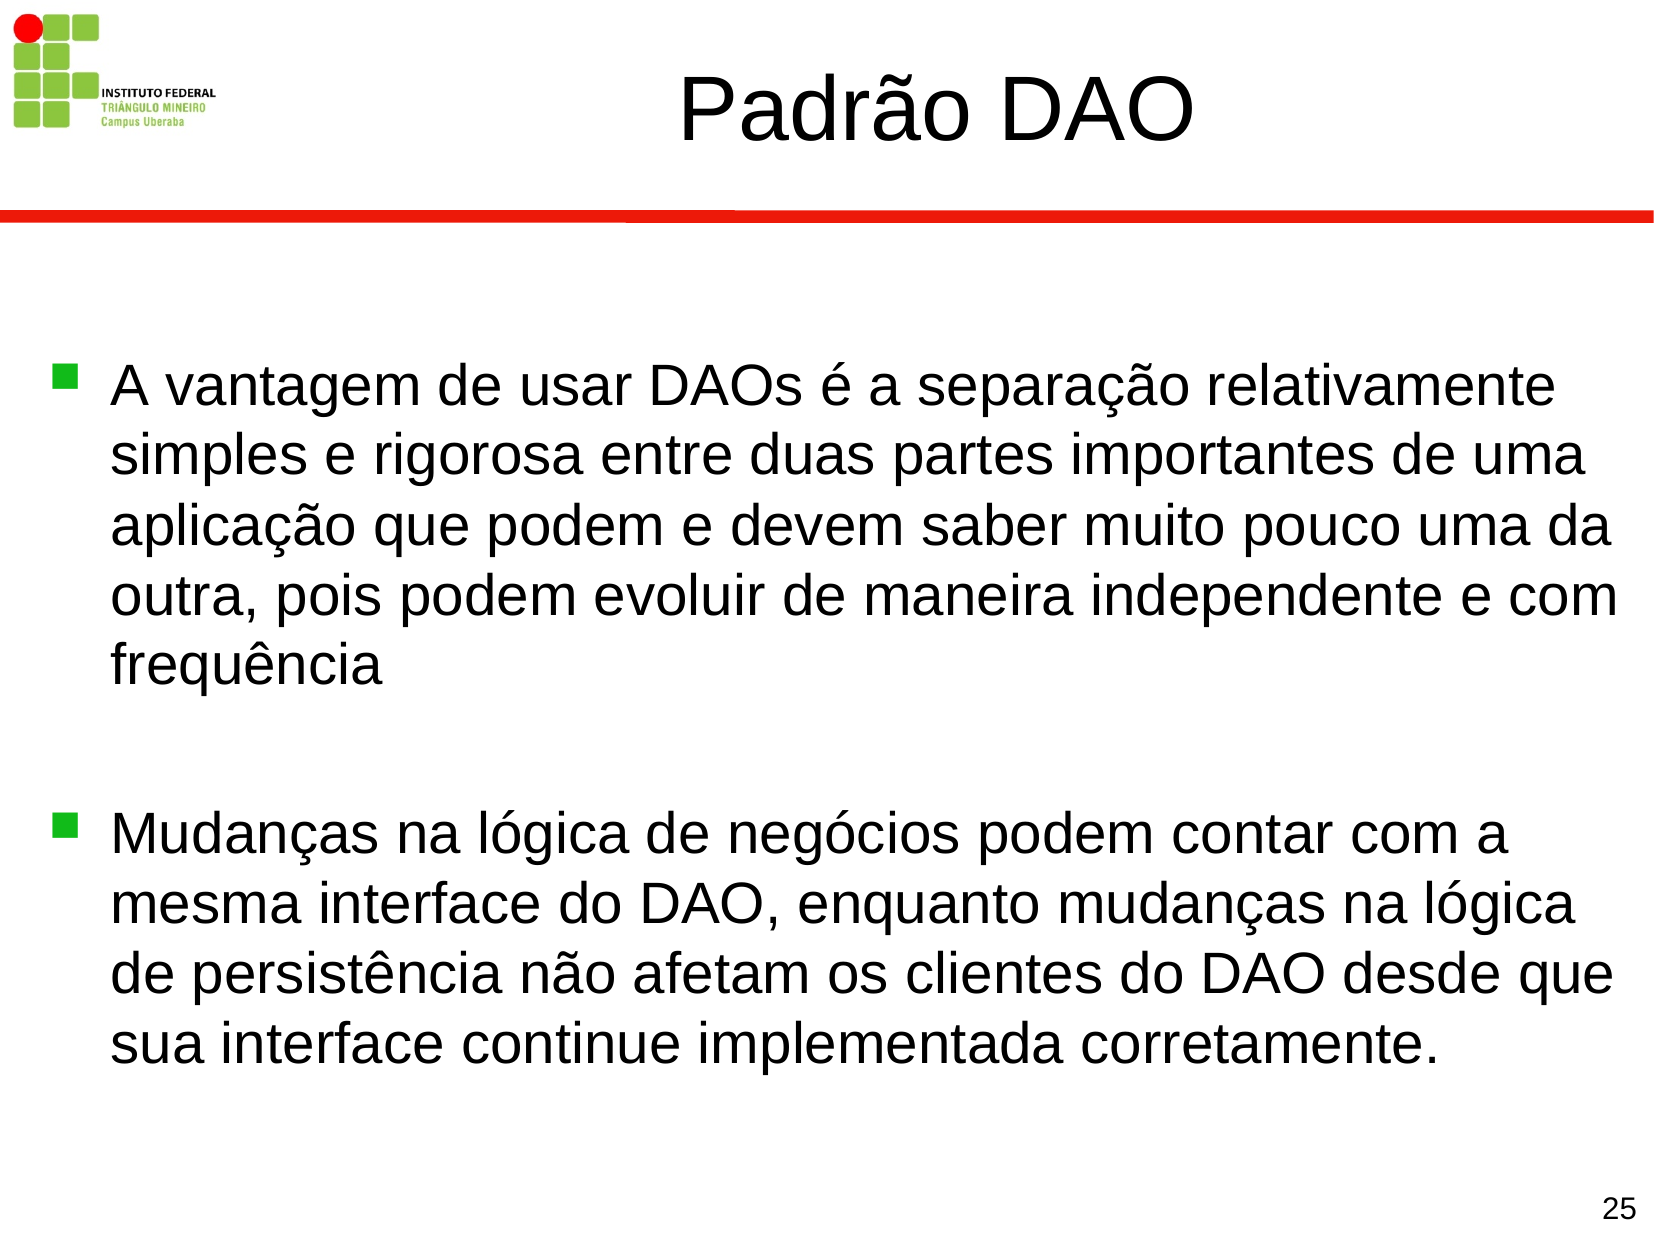

Padrão DAO
A vantagem de usar DAOs é a separação relativamente simples e rigorosa entre duas partes importantes de uma aplicação que podem e devem saber muito pouco uma da outra, pois podem evoluir de maneira independente e com frequência
Mudanças na lógica de negócios podem contar com a mesma interface do DAO, enquanto mudanças na lógica de persistência não afetam os clientes do DAO desde que sua interface continue implementada corretamente.